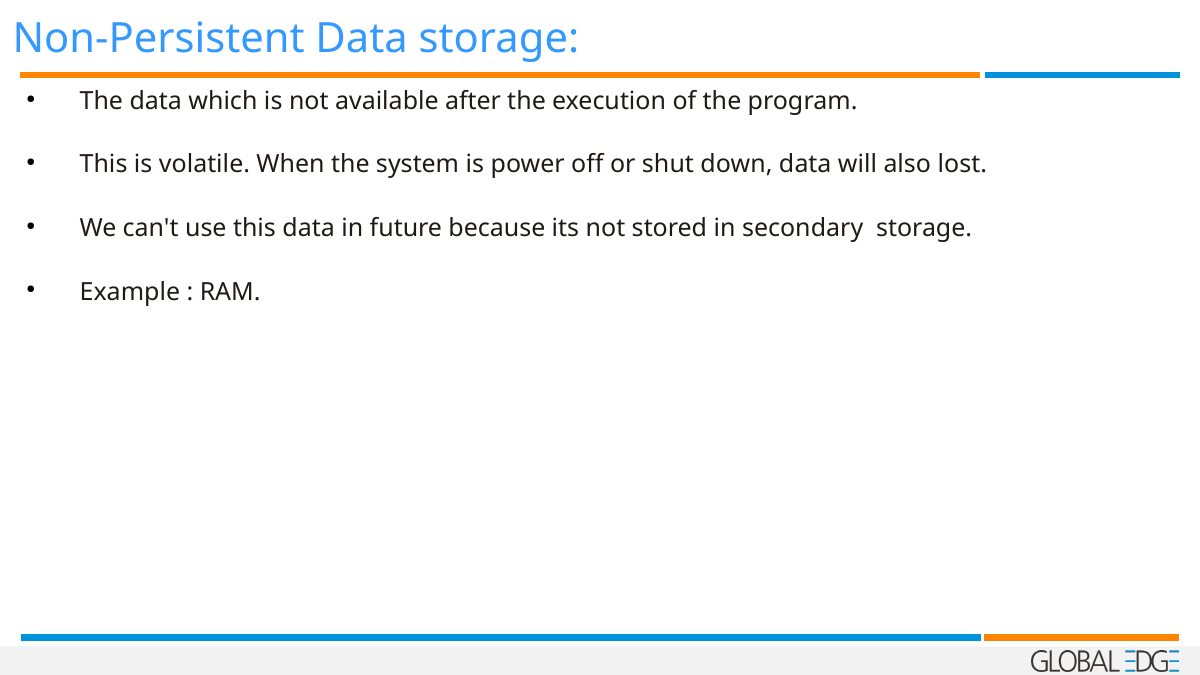

# Non-Persistent Data storage:
The data which is not available after the execution of the program.
This is volatile. When the system is power off or shut down, data will also lost.
We can't use this data in future because its not stored in secondary storage.
Example : RAM.